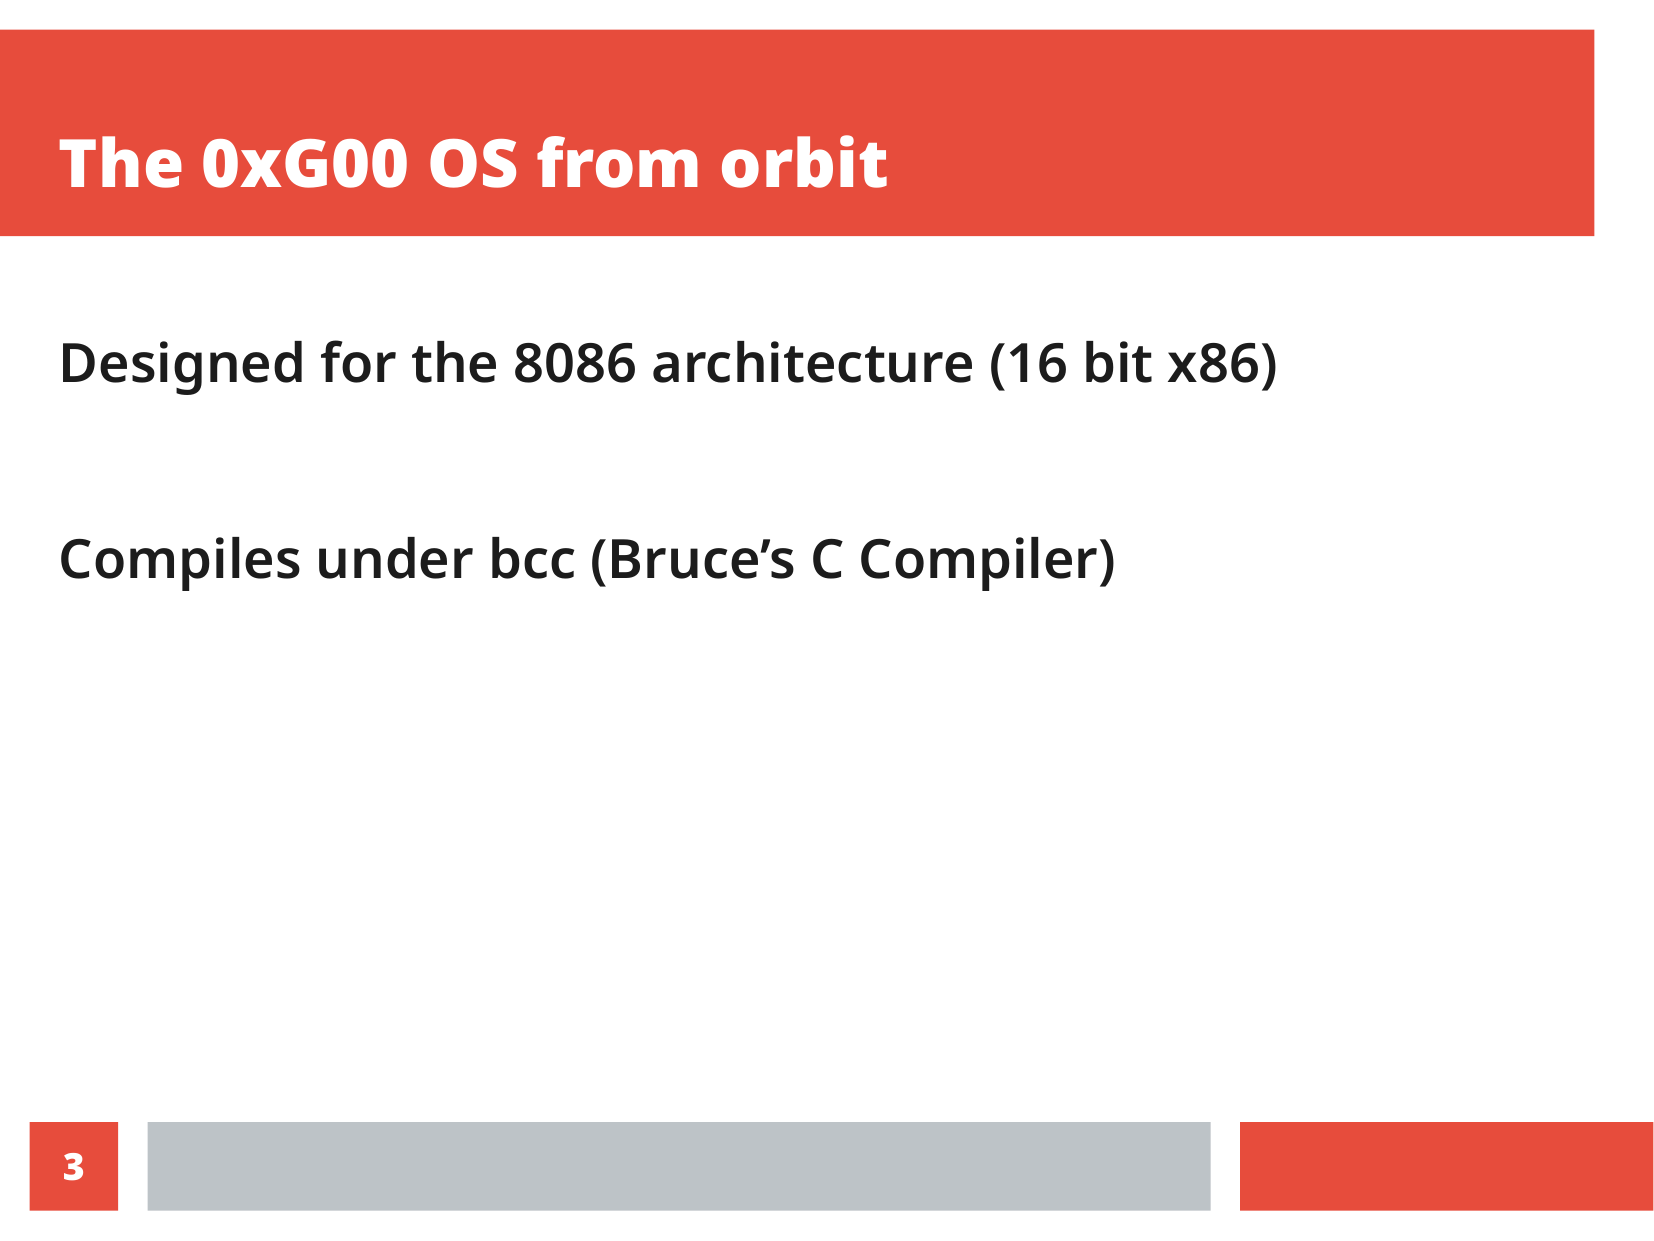

# The 0xG00 OS from orbit
Designed for the 8086 architecture (16 bit x86)
Compiles under bcc (Bruce’s C Compiler)
3